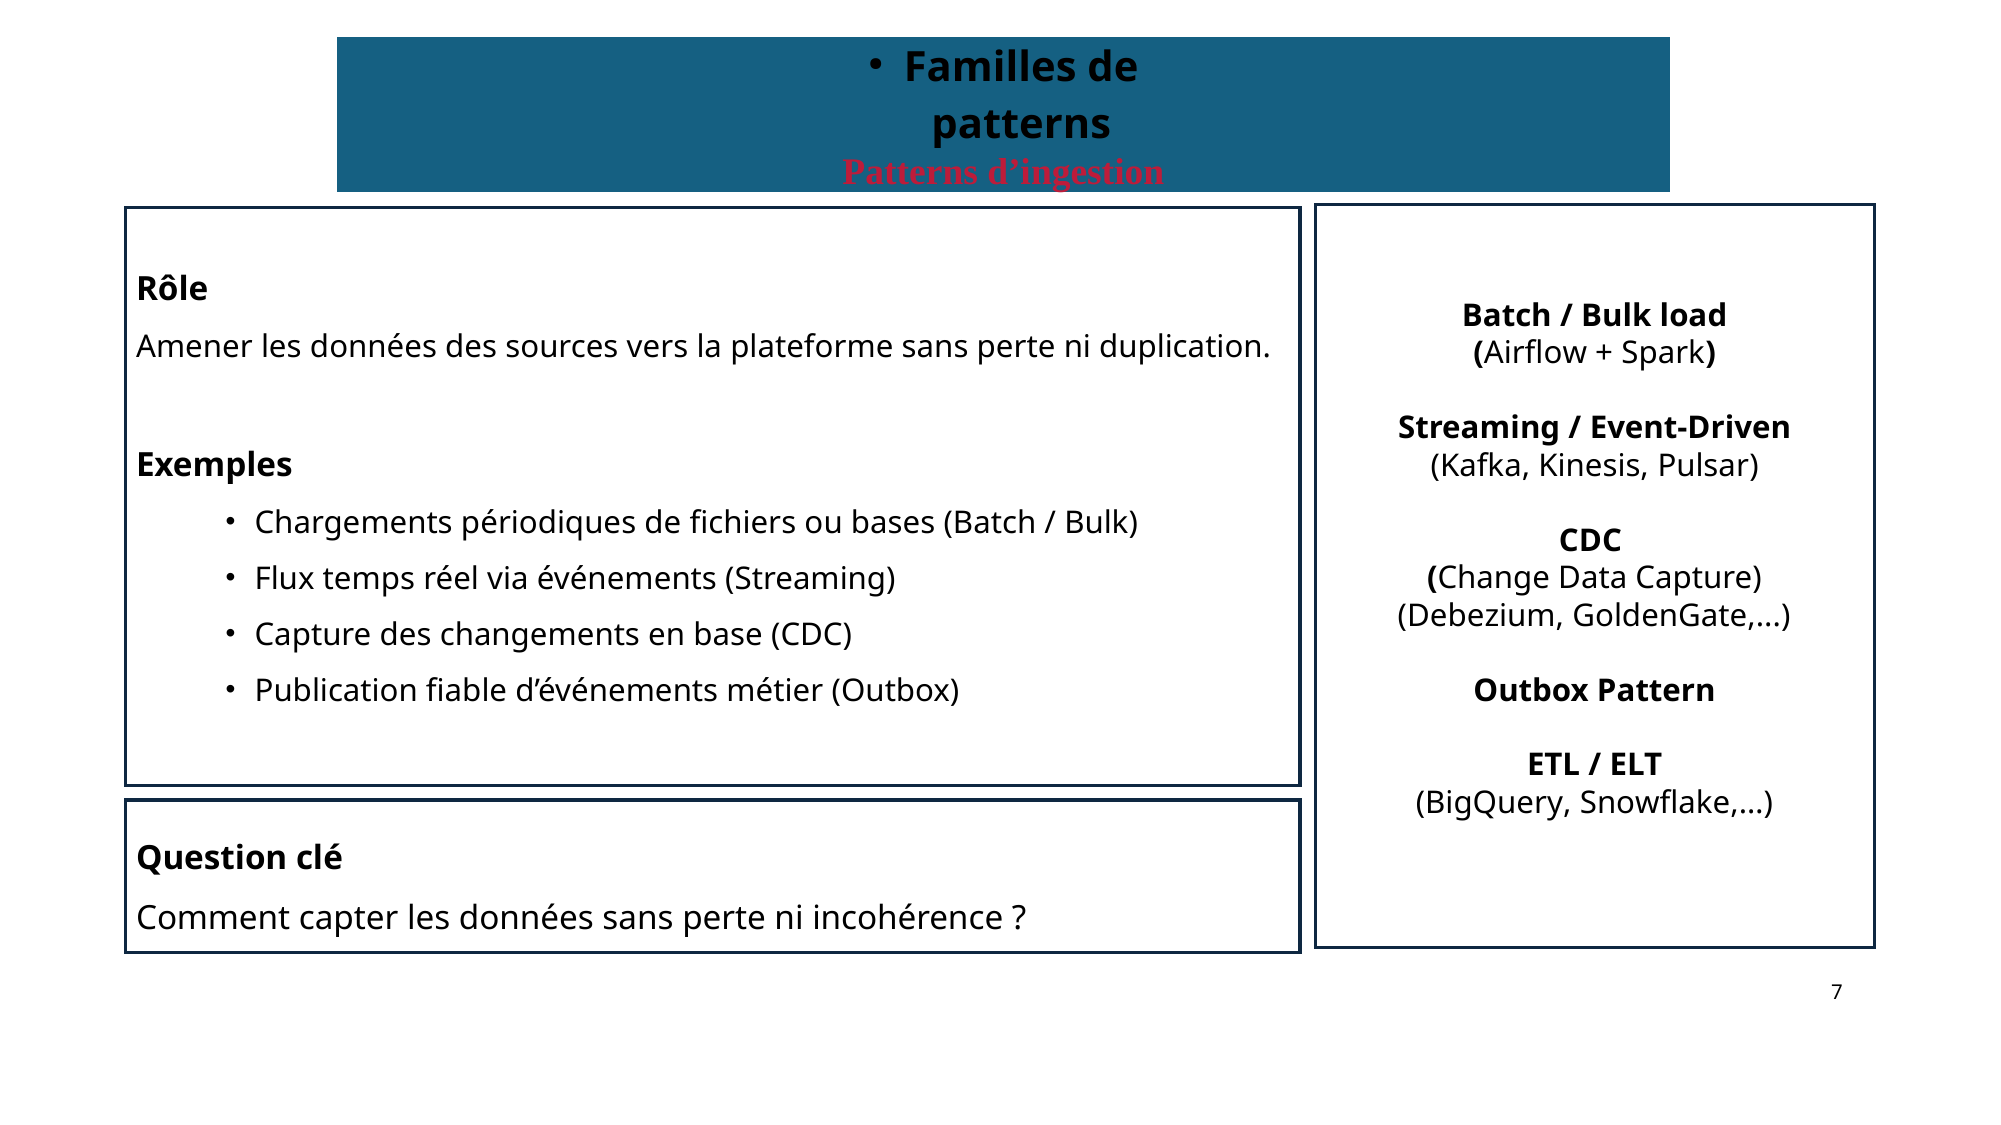

| | Familles de patterns | |
| --- | --- | --- |
| Patterns d’ingestion | | |
Batch / Bulk load
(Airflow + Spark)
Streaming / Event-Driven
(Kafka, Kinesis, Pulsar)
CDC
(Change Data Capture)
(Debezium, GoldenGate,...)
Outbox Pattern
ETL / ELT
(BigQuery, Snowflake,…)
#
Rôle
Amener les données des sources vers la plateforme sans perte ni duplication.
Exemples
Chargements périodiques de fichiers ou bases (Batch / Bulk)
Flux temps réel via événements (Streaming)
Capture des changements en base (CDC)
Publication fiable d’événements métier (Outbox)
Question clé
Comment capter les données sans perte ni incohérence ?